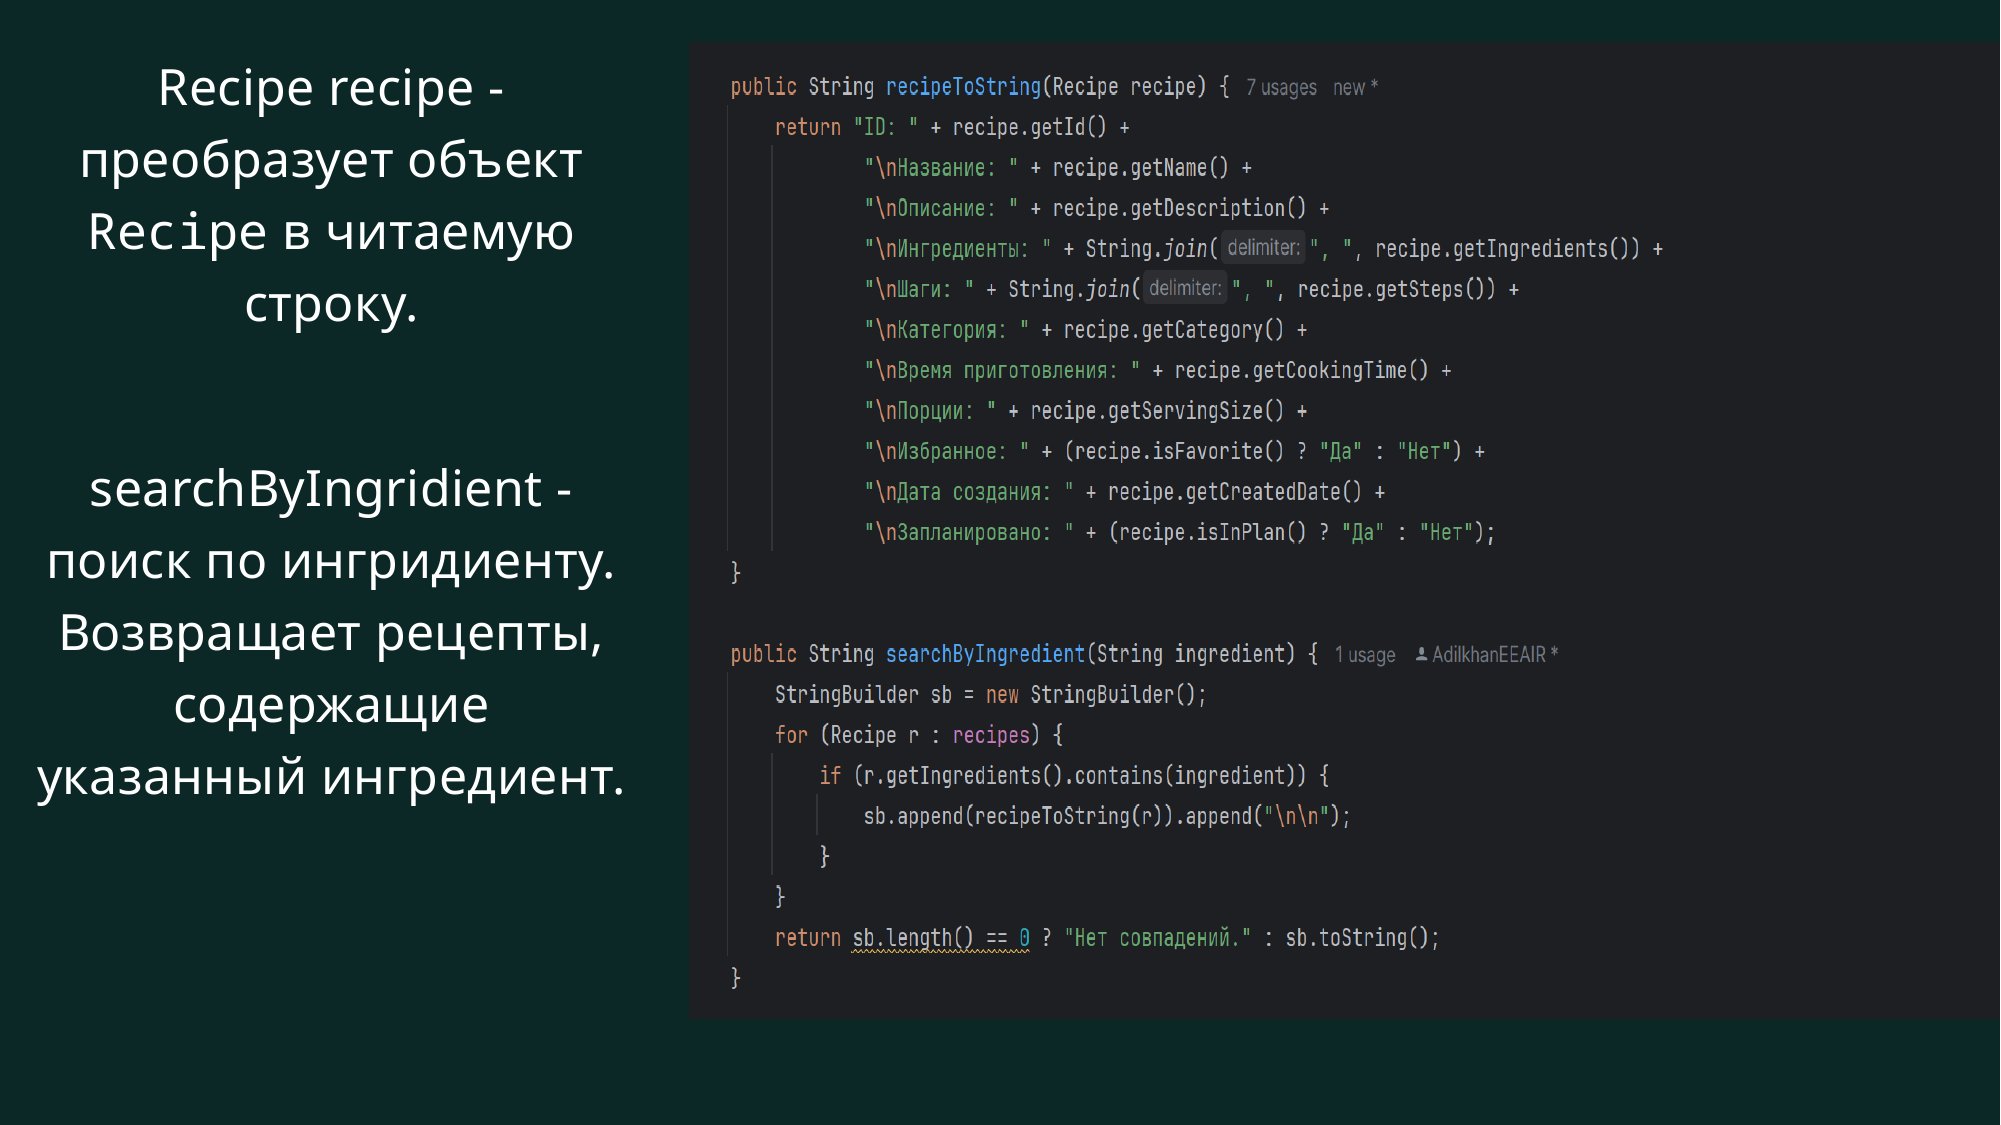

# Recipe recipe - преобразует объект Recipe в читаемую строку.
searchByIngridient - поиск по ингридиенту. Возвращает рецепты, содержащие указанный ингредиент.